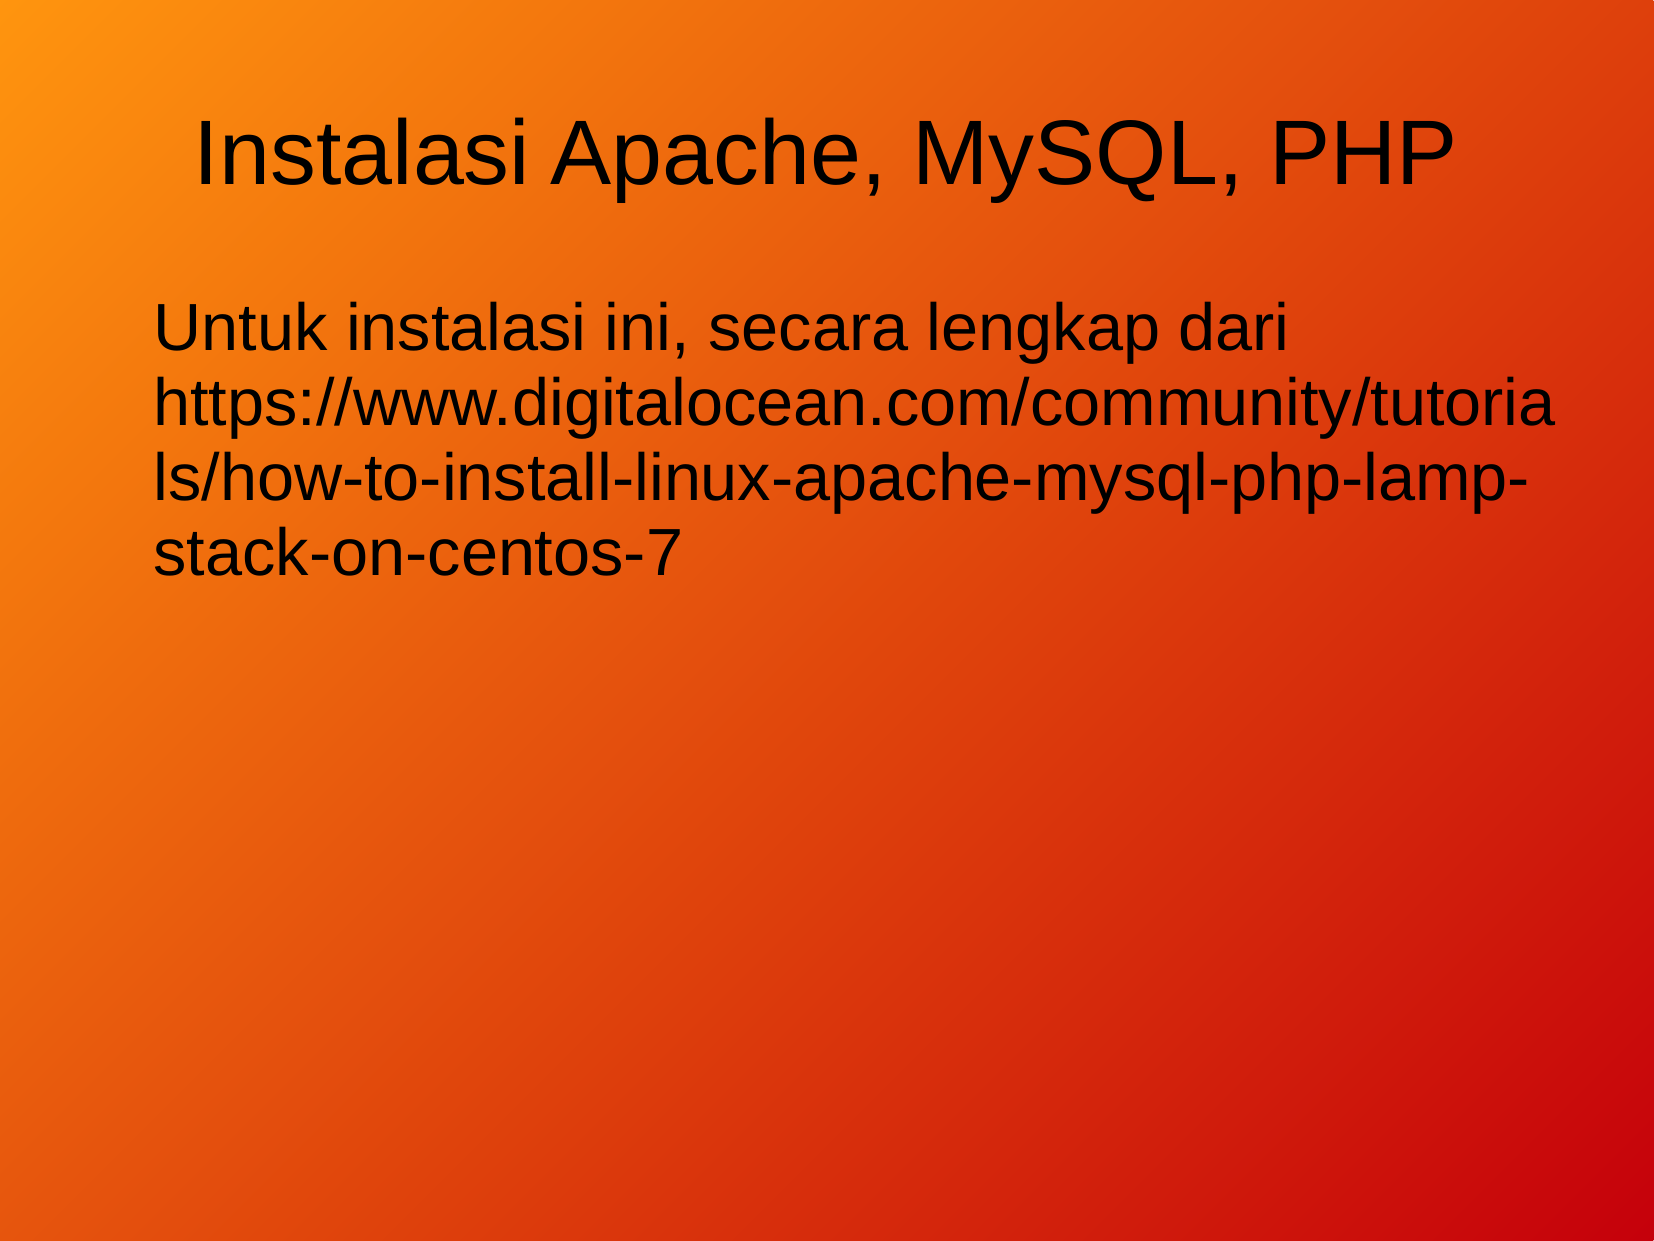

# Instalasi Apache, MySQL, PHP
Untuk instalasi ini, secara lengkap dari https://www.digitalocean.com/community/tutorials/how-to-install-linux-apache-mysql-php-lamp-stack-on-centos-7